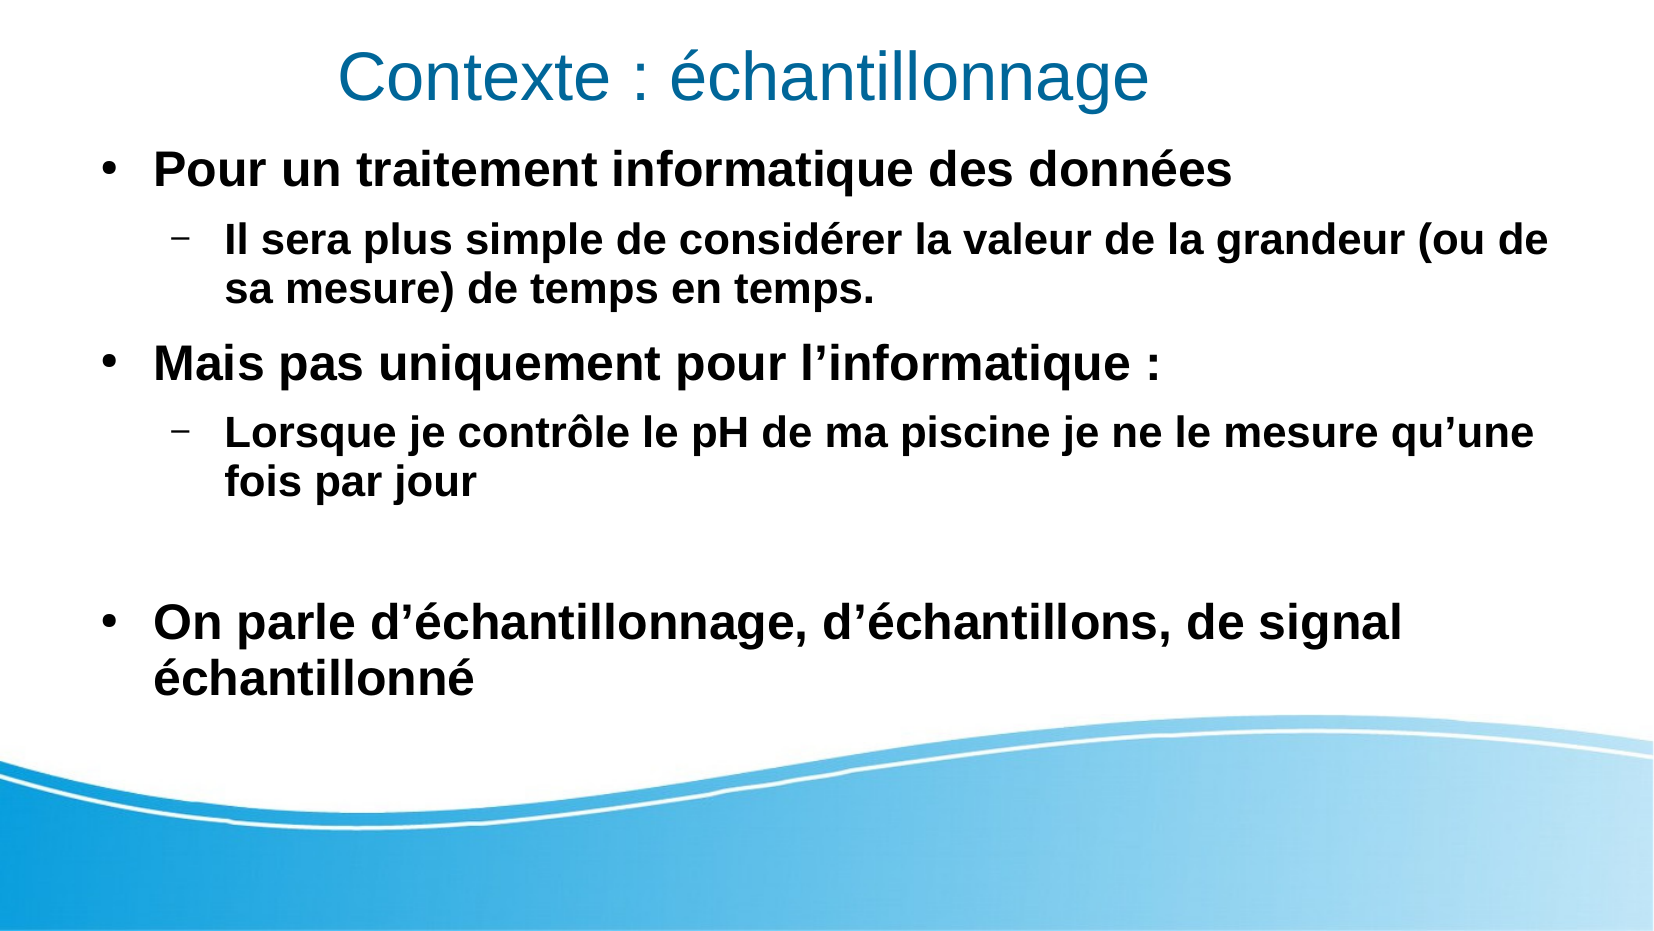

# Contexte : échantillonnage
Pour un traitement informatique des données
Il sera plus simple de considérer la valeur de la grandeur (ou de sa mesure) de temps en temps.
Mais pas uniquement pour l’informatique :
Lorsque je contrôle le pH de ma piscine je ne le mesure qu’une fois par jour
On parle d’échantillonnage, d’échantillons, de signal échantillonné